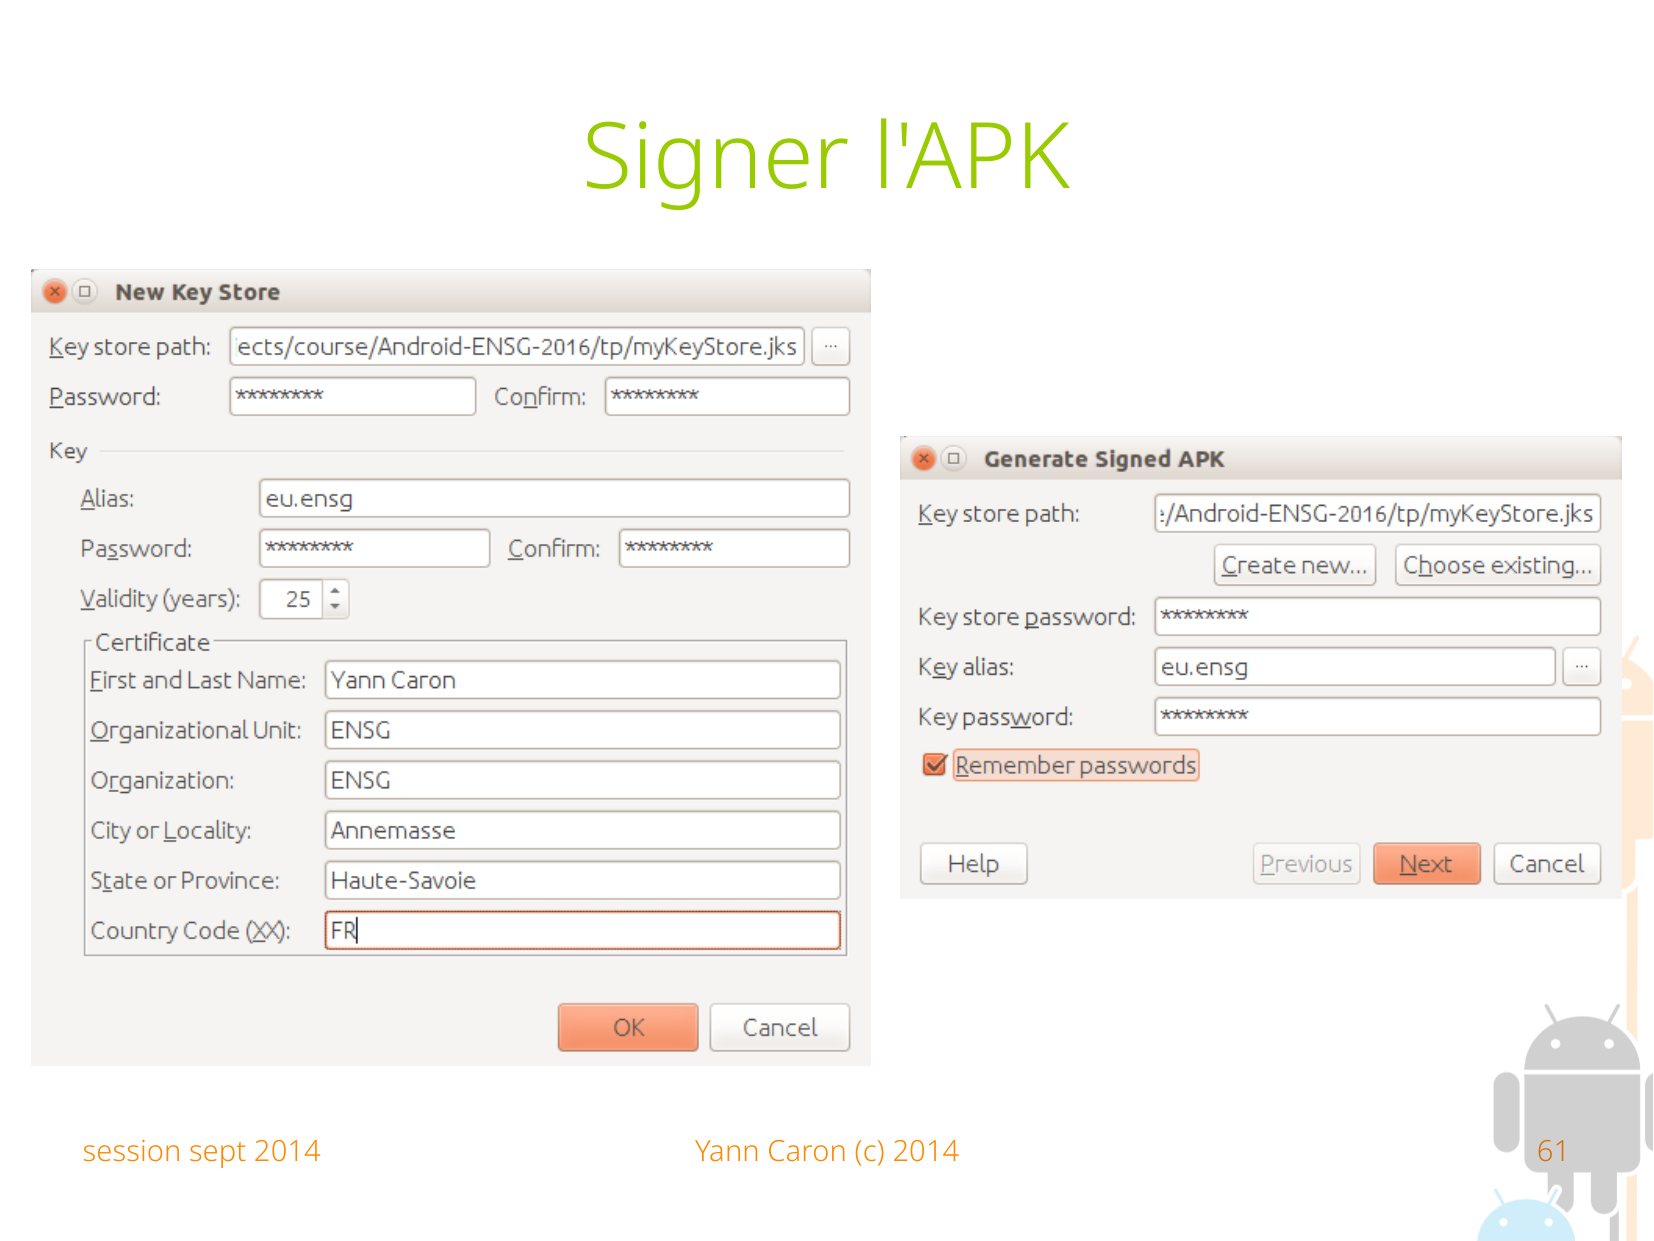

# Signer l'APK
session sept 2014
Yann Caron (c) 2014
61